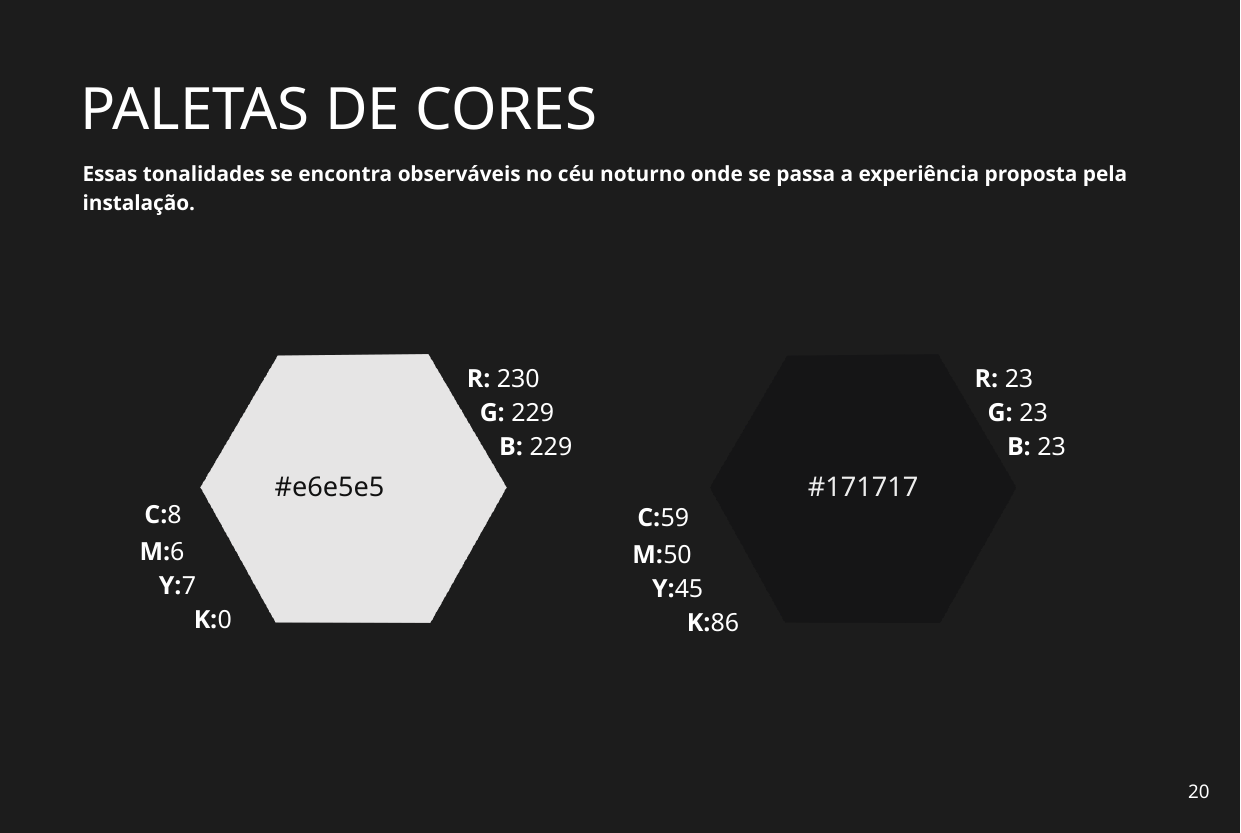

PALETAS DE CORES
Essas tonalidades se encontra observáveis no céu noturno onde se passa a experiência proposta pela instalação.
R: 23
 G: 23
 B: 23
R: 230
 G: 229
 B: 229
#e6e5e5
#171717
 C:8
 M:6
 Y:7
	 K:0
 C:59
 M:50
 Y:45
	 K:86
# 20